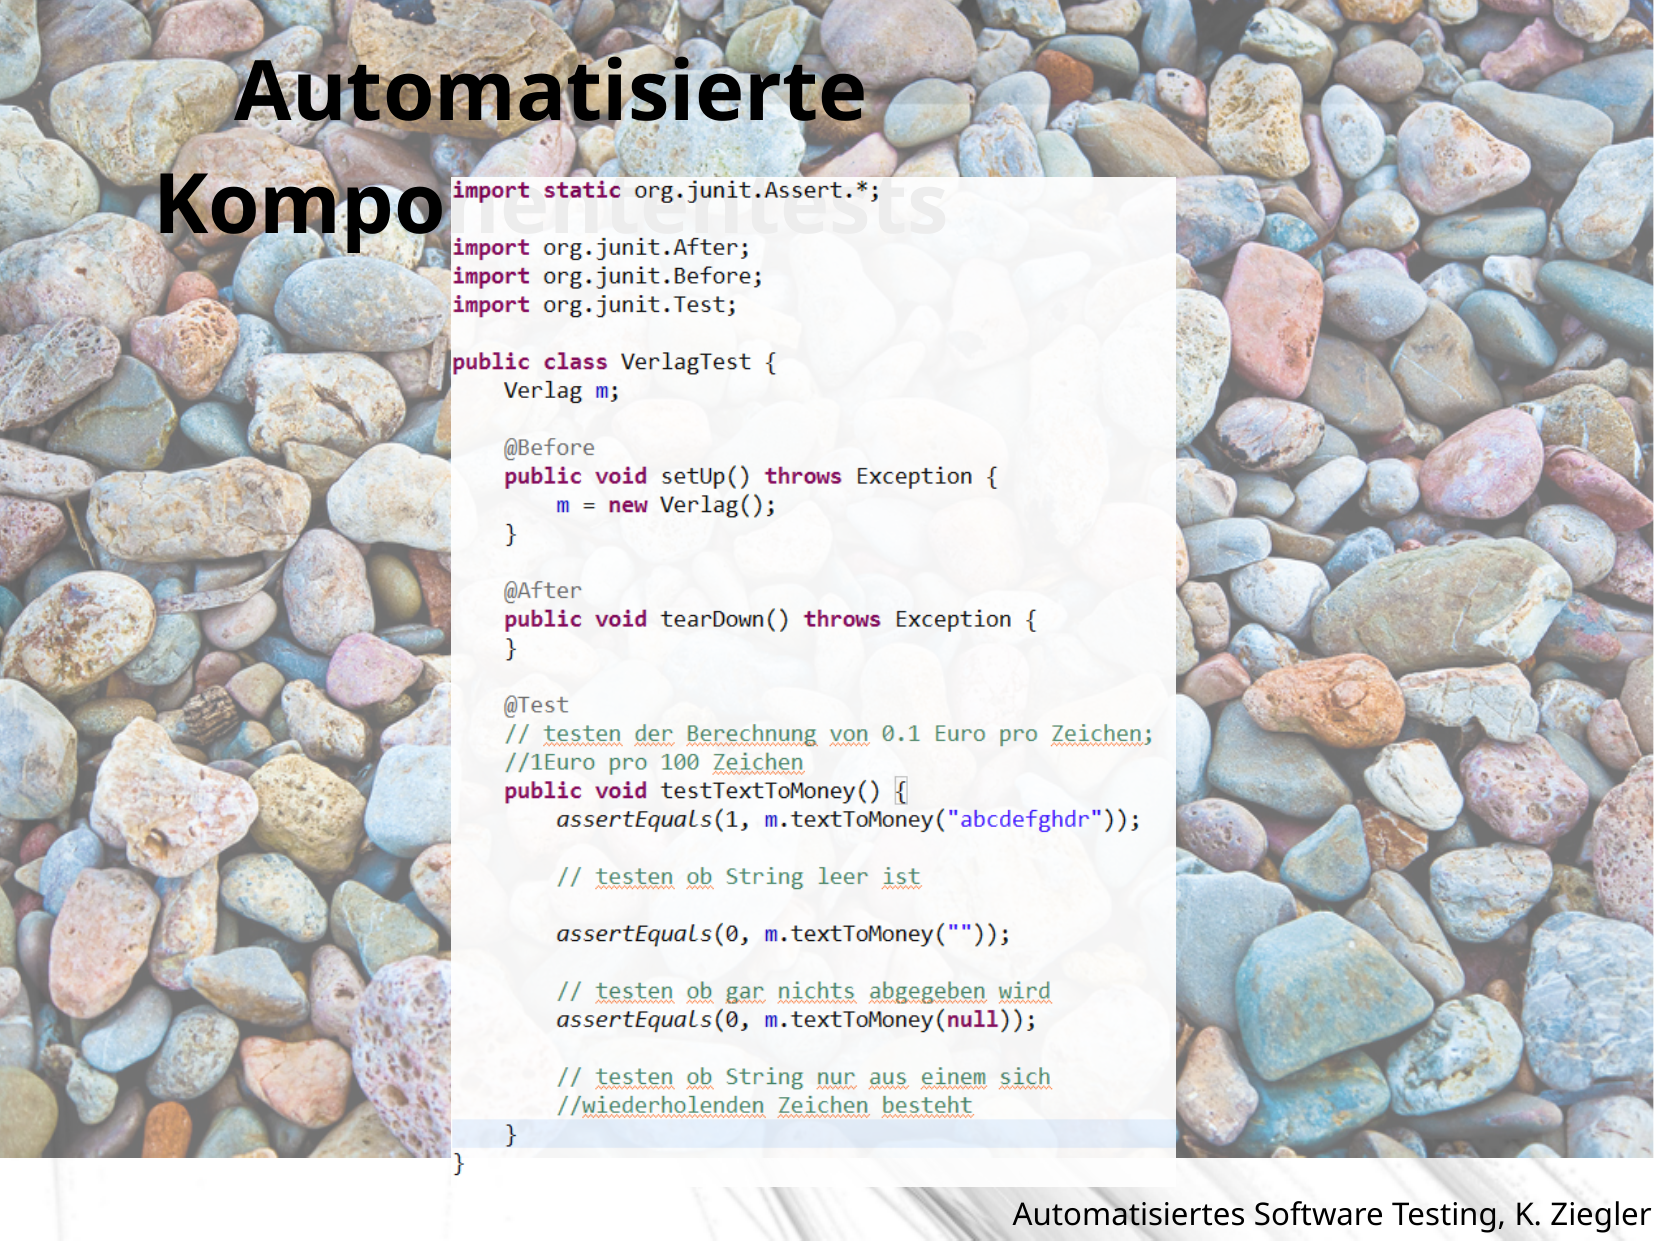

Automatisierte Komponententests
#
Automatisiertes Software Testing, K. Ziegler